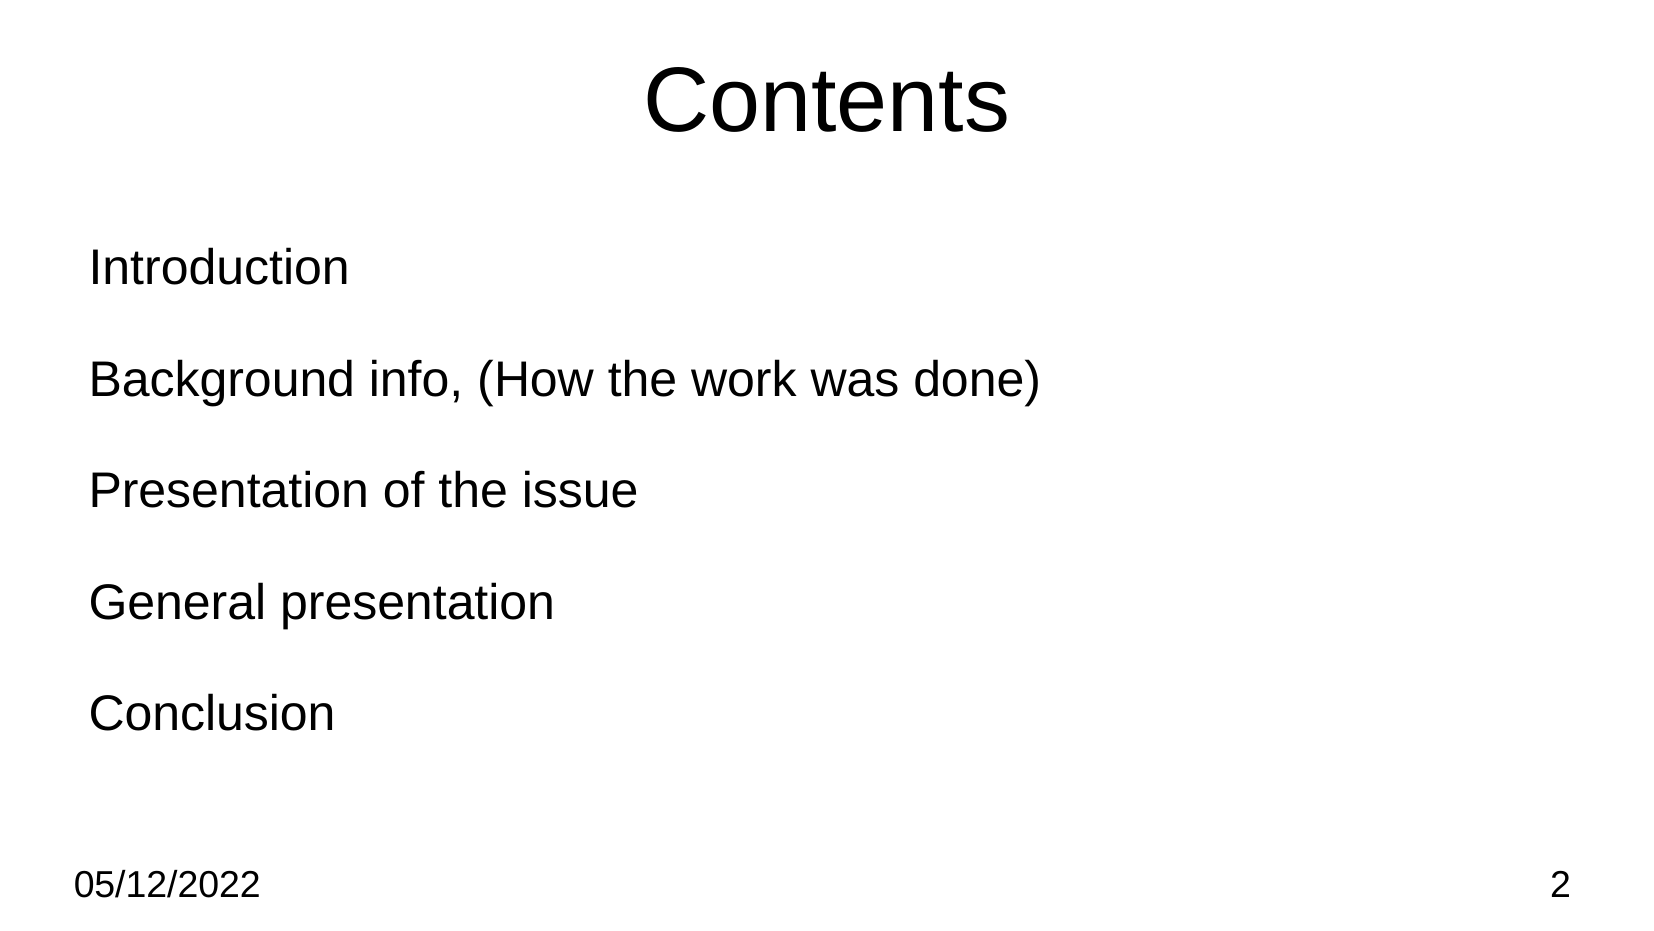

# Contents
Introduction
Background info, (How the work was done)
Presentation of the issue
General presentation
Conclusion
05/12/2022
2